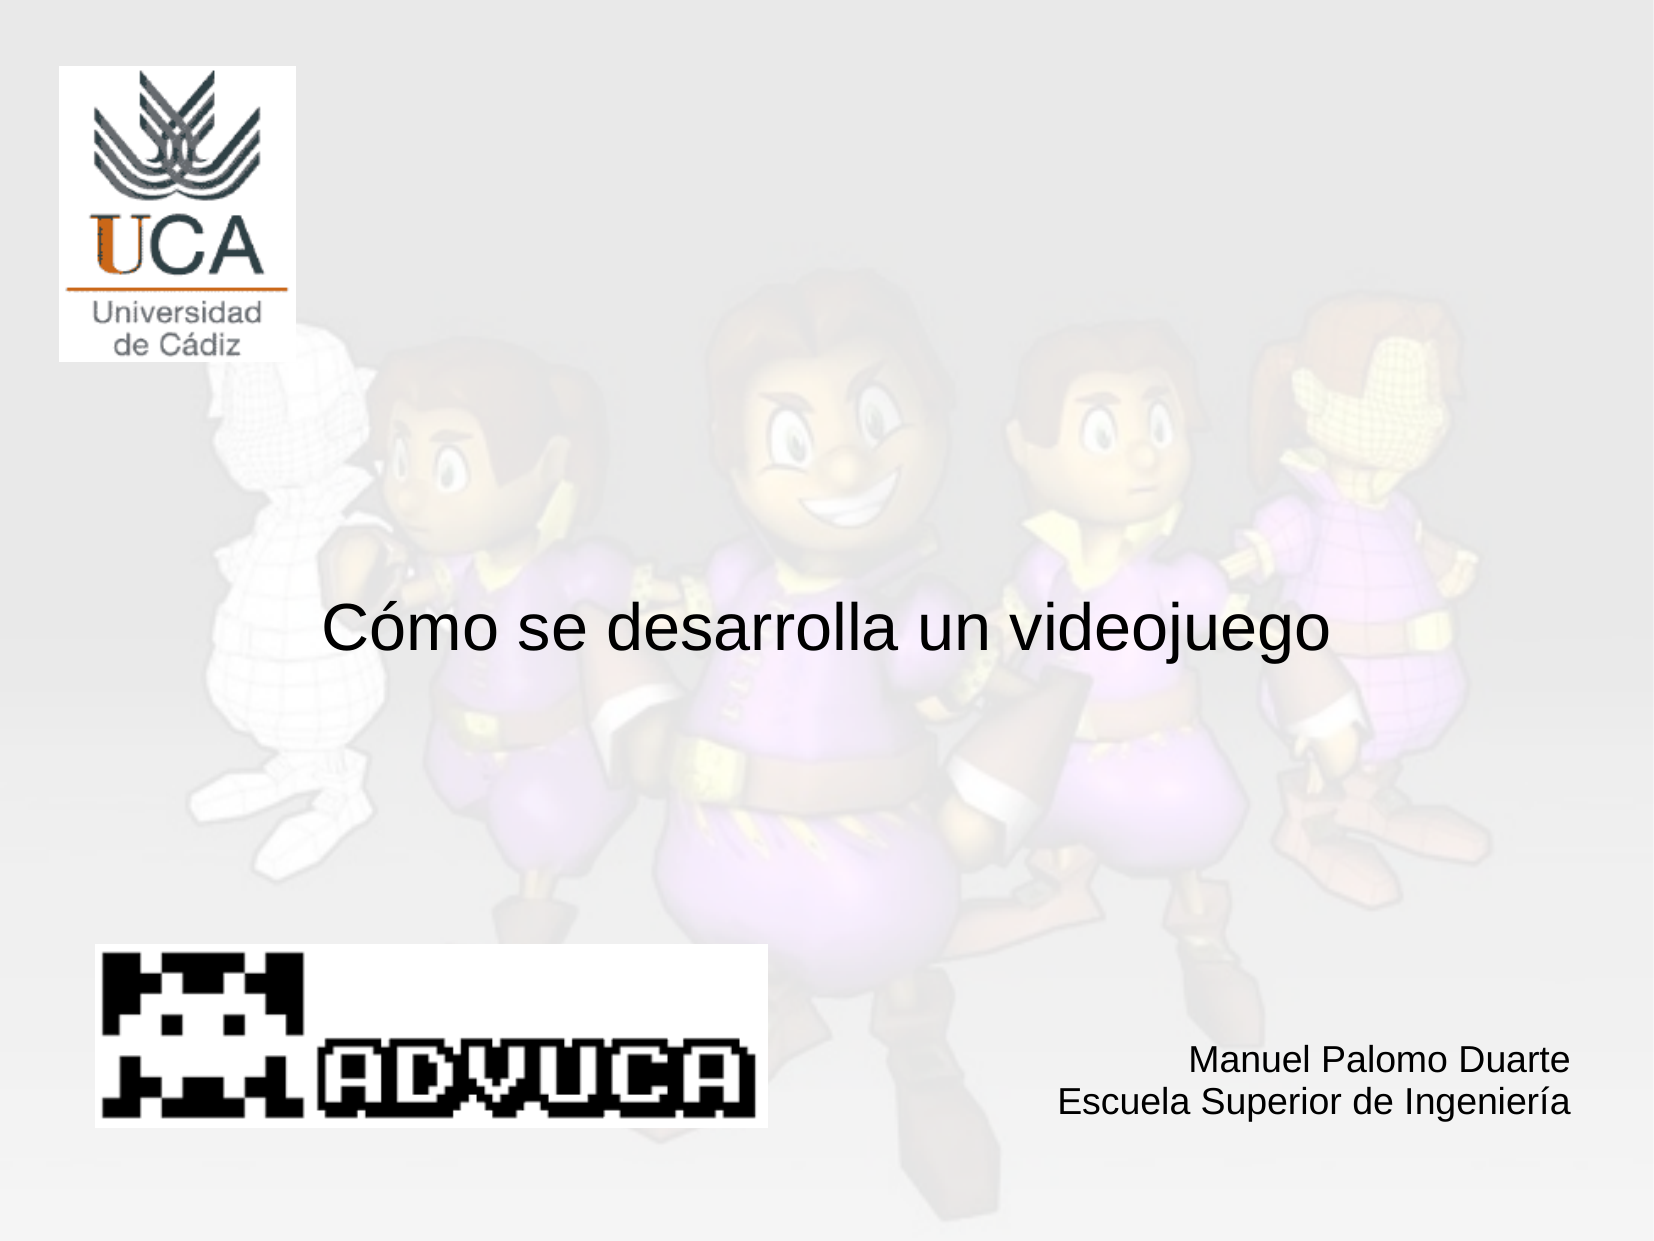

# Cómo se desarrolla un videojuego
Manuel Palomo Duarte
Escuela Superior de Ingeniería